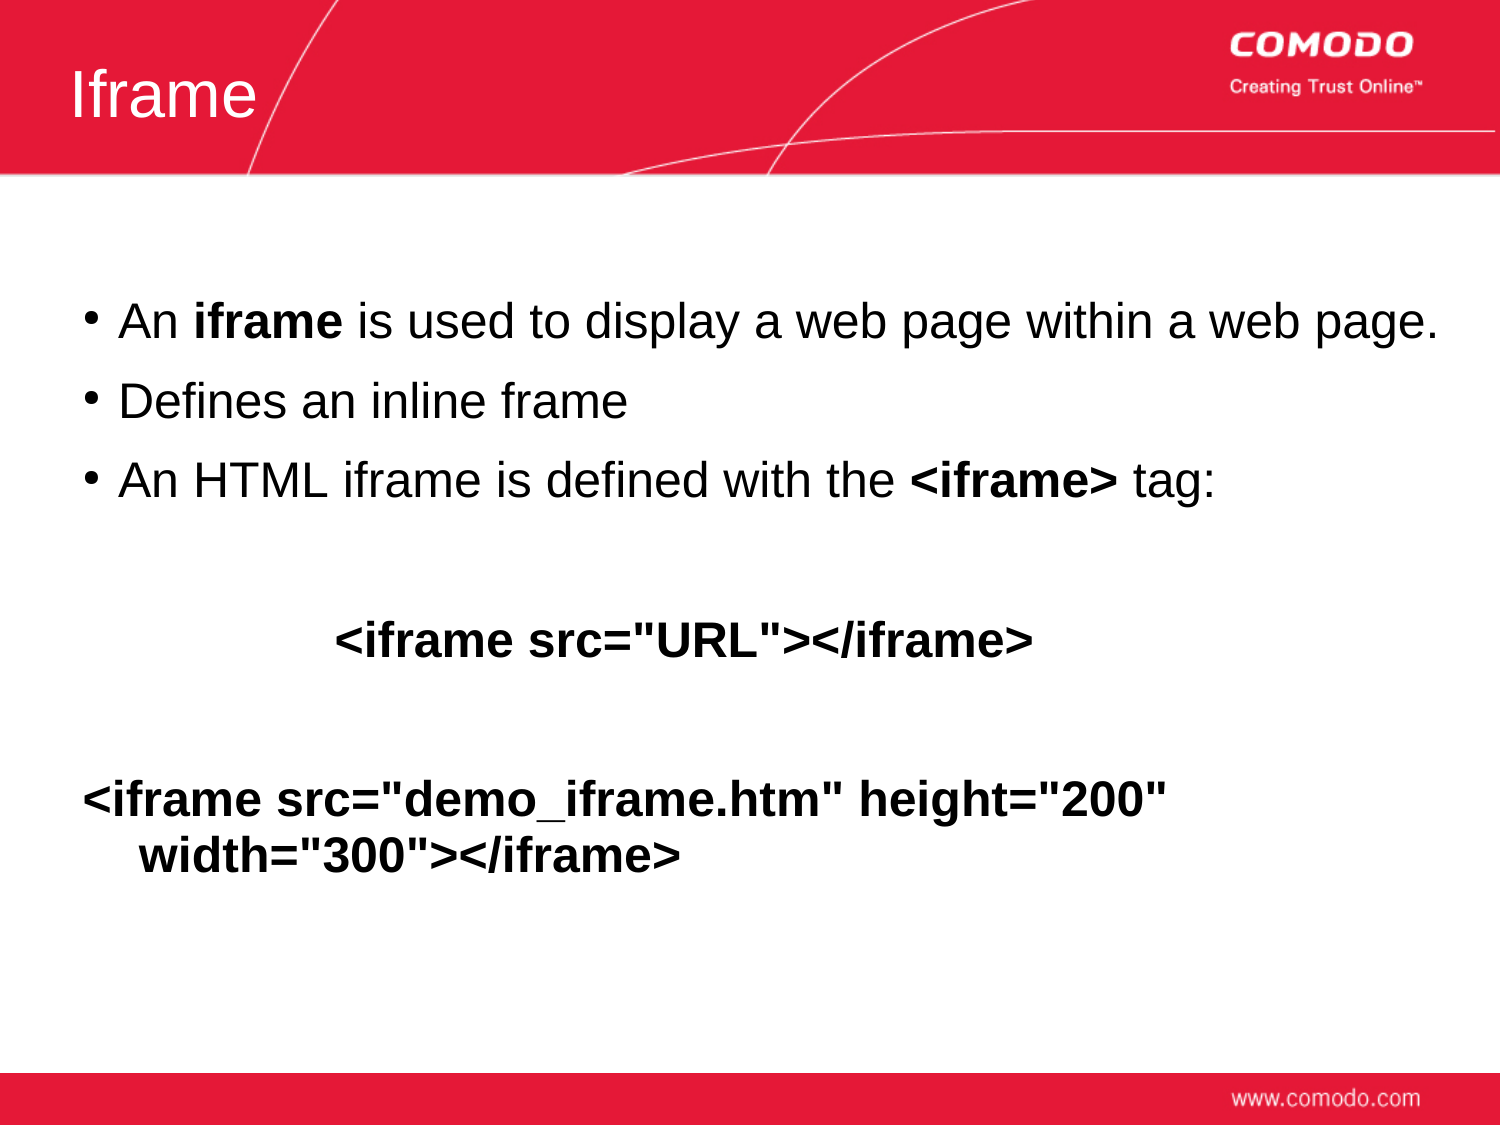

# Iframe
An iframe is used to display a web page within a web page.
Defines an inline frame
An HTML iframe is defined with the <iframe> tag:
 <iframe src="URL"></iframe>
<iframe src="demo_iframe.htm" height="200" width="300"></iframe>